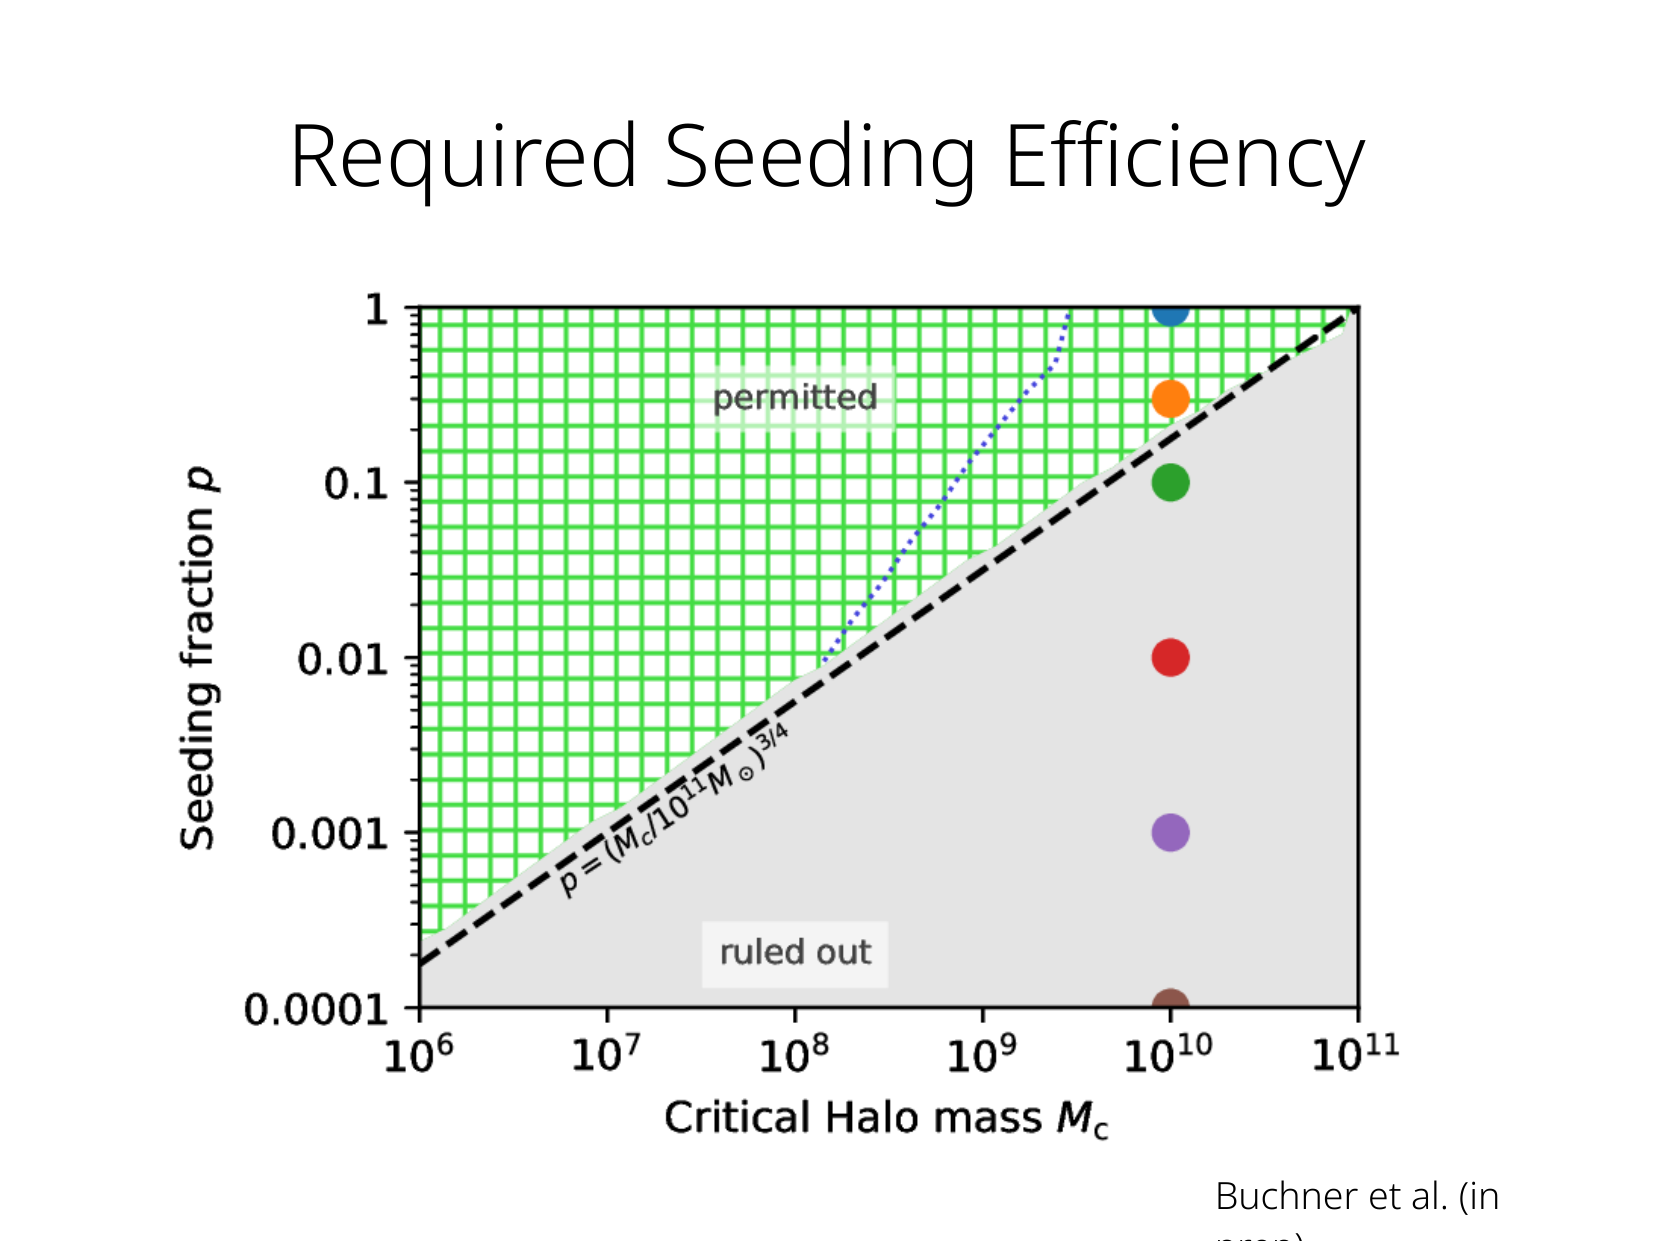

# Required Seeding Efficiency
Buchner et al. (in prep)